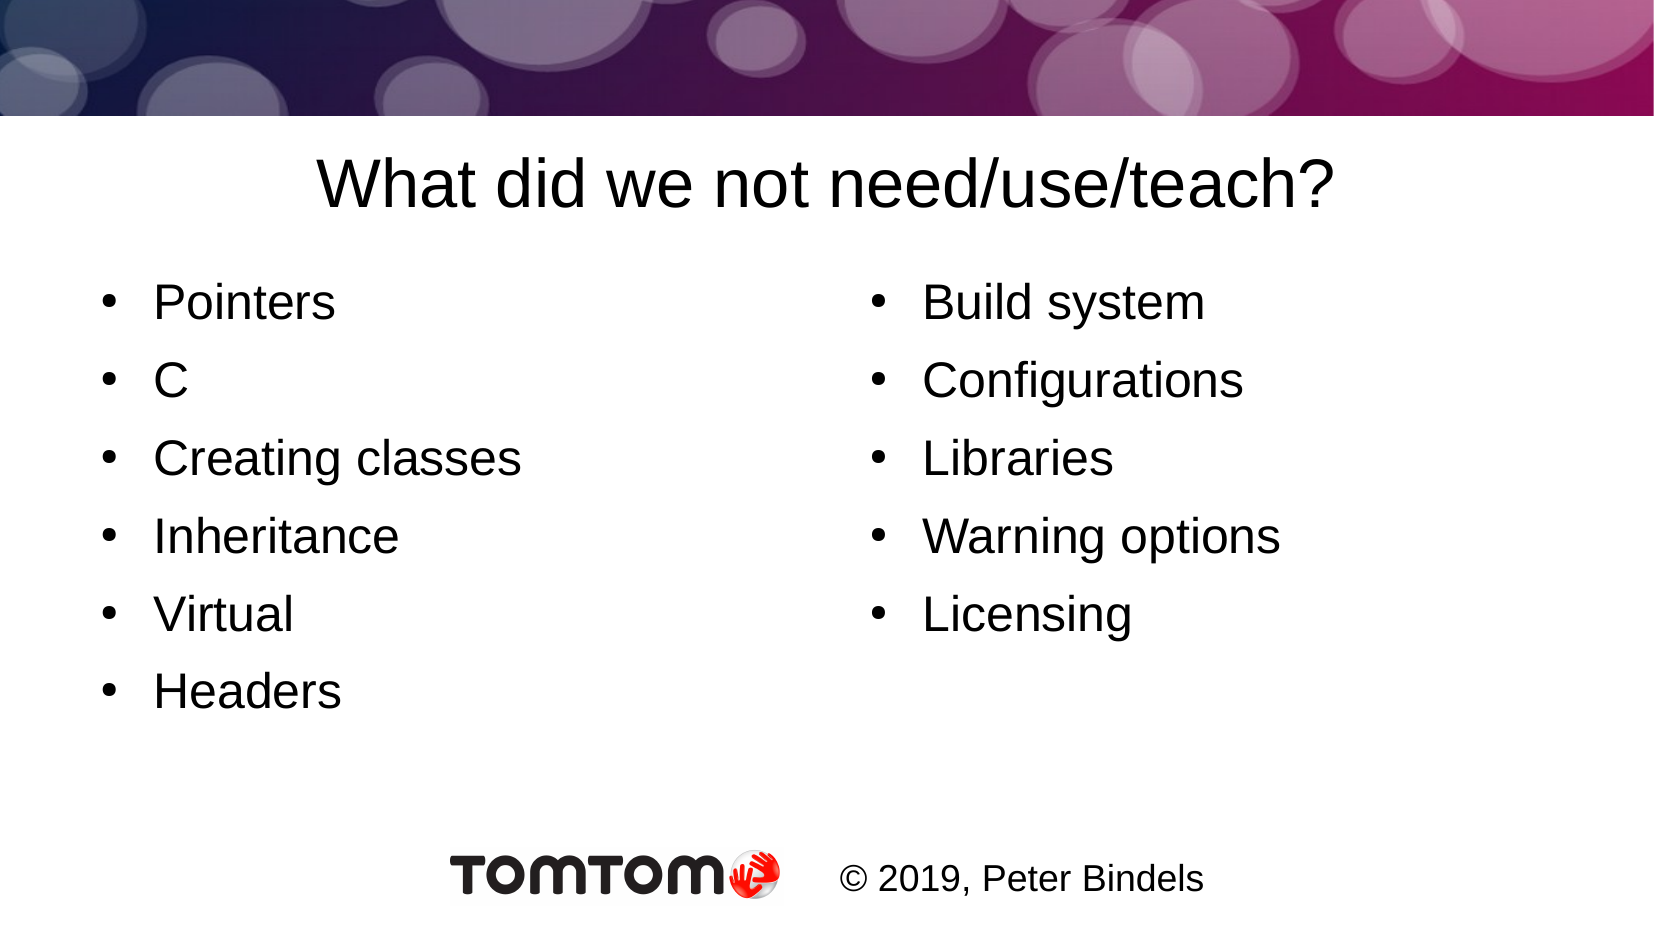

# What did we not need/use/teach?
Pointers
C
Creating classes
Inheritance
Virtual
Headers
Build system
Configurations
Libraries
Warning options
Licensing